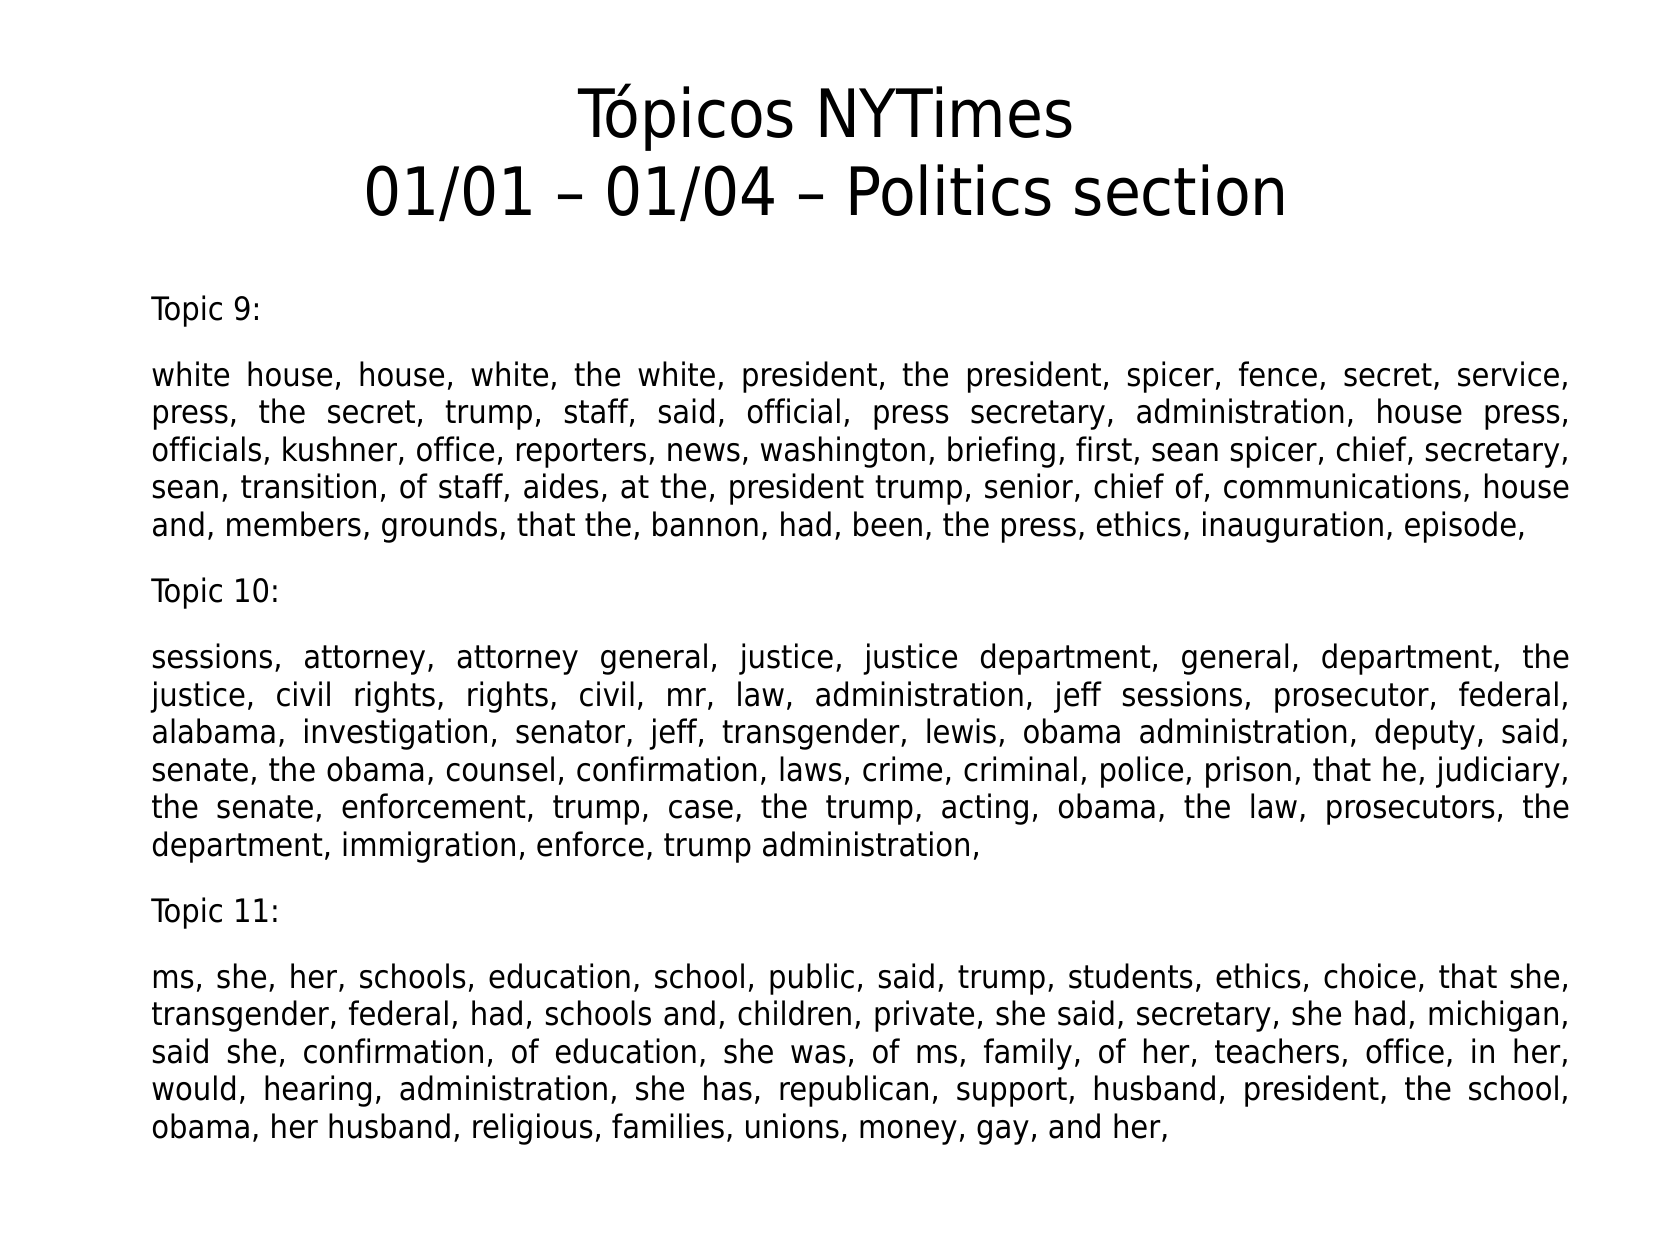

# Tópicos NYTimes 01/01 – 01/04 – Politics section
Topic 9:
white house, house, white, the white, president, the president, spicer, fence, secret, service, press, the secret, trump, staff, said, official, press secretary, administration, house press, officials, kushner, office, reporters, news, washington, briefing, first, sean spicer, chief, secretary, sean, transition, of staff, aides, at the, president trump, senior, chief of, communications, house and, members, grounds, that the, bannon, had, been, the press, ethics, inauguration, episode,
Topic 10:
sessions, attorney, attorney general, justice, justice department, general, department, the justice, civil rights, rights, civil, mr, law, administration, jeff sessions, prosecutor, federal, alabama, investigation, senator, jeff, transgender, lewis, obama administration, deputy, said, senate, the obama, counsel, confirmation, laws, crime, criminal, police, prison, that he, judiciary, the senate, enforcement, trump, case, the trump, acting, obama, the law, prosecutors, the department, immigration, enforce, trump administration,
Topic 11:
ms, she, her, schools, education, school, public, said, trump, students, ethics, choice, that she, transgender, federal, had, schools and, children, private, she said, secretary, she had, michigan, said she, confirmation, of education, she was, of ms, family, of her, teachers, office, in her, would, hearing, administration, she has, republican, support, husband, president, the school, obama, her husband, religious, families, unions, money, gay, and her,